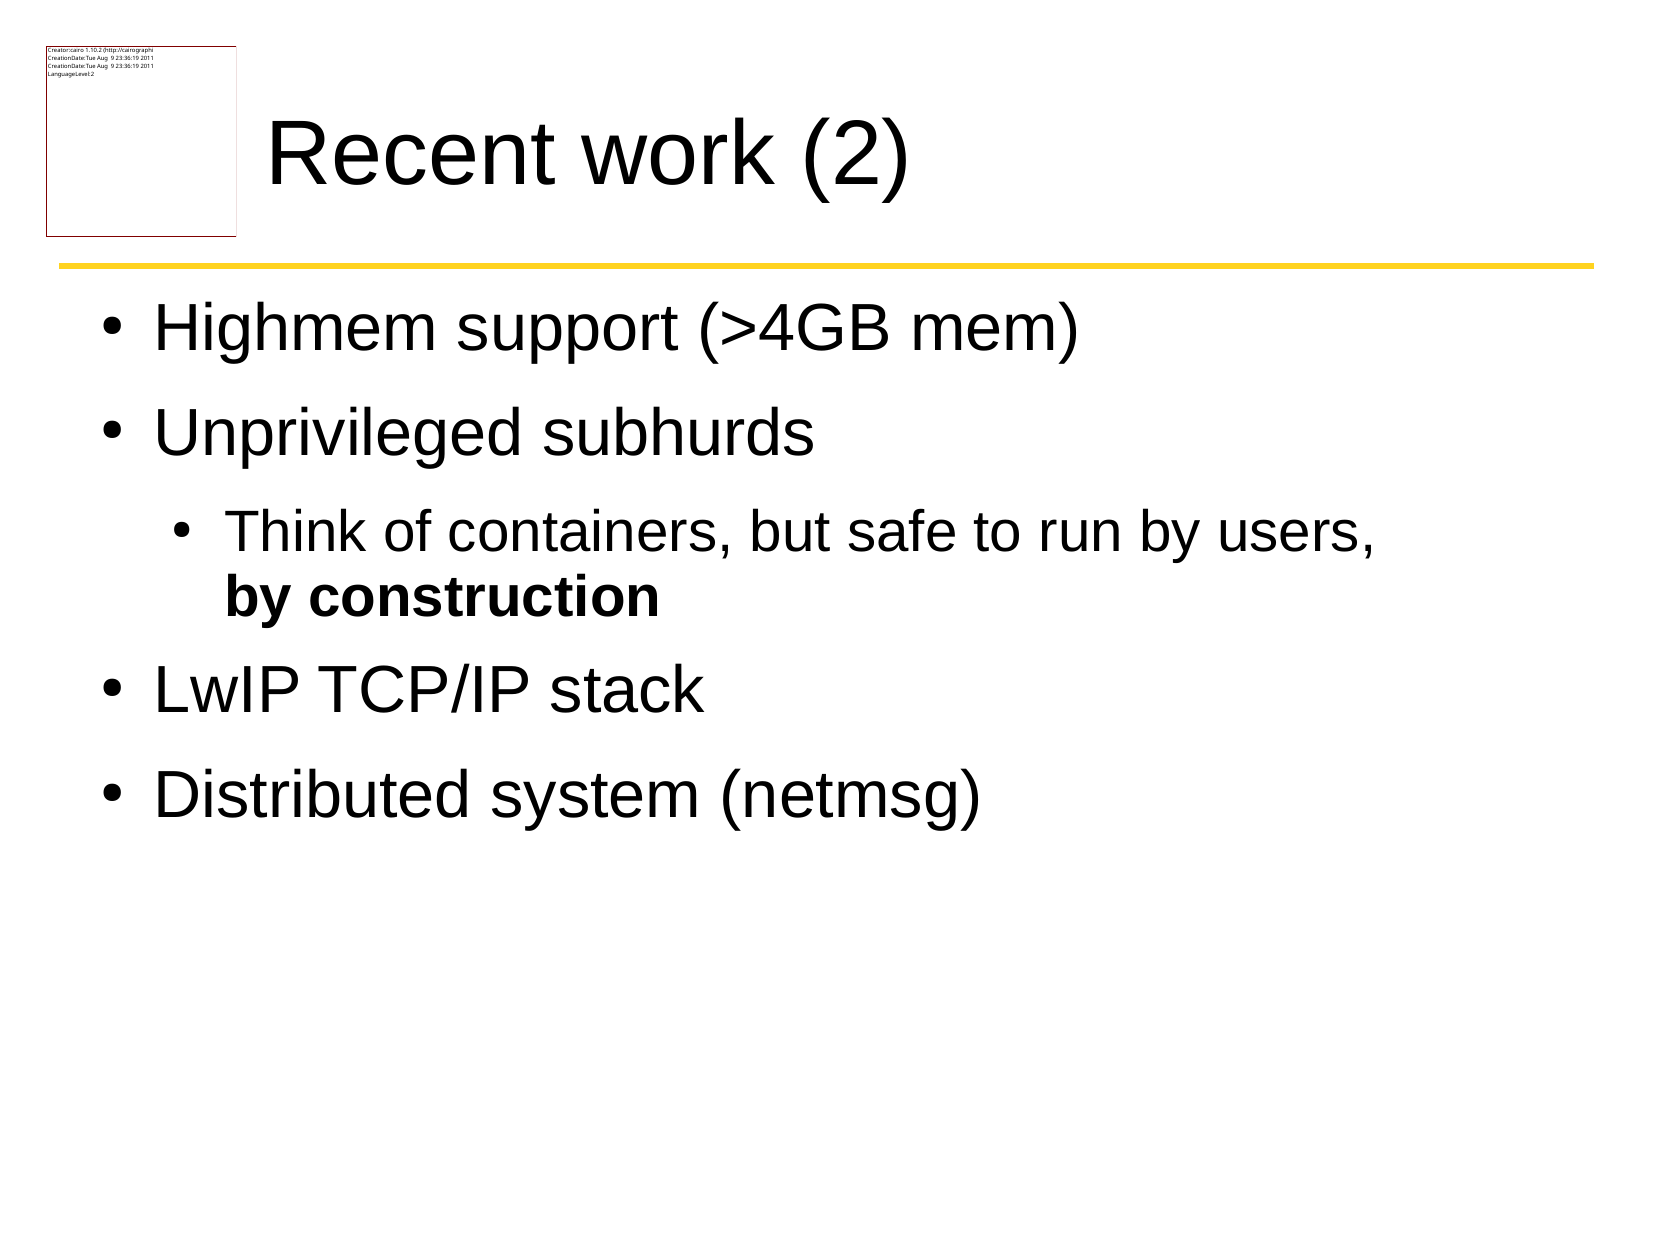

# Recent work (2)
Highmem support (>4GB mem)
Unprivileged subhurds
Think of containers, but safe to run by users,
by construction
LwIP TCP/IP stack
Distributed system (netmsg)